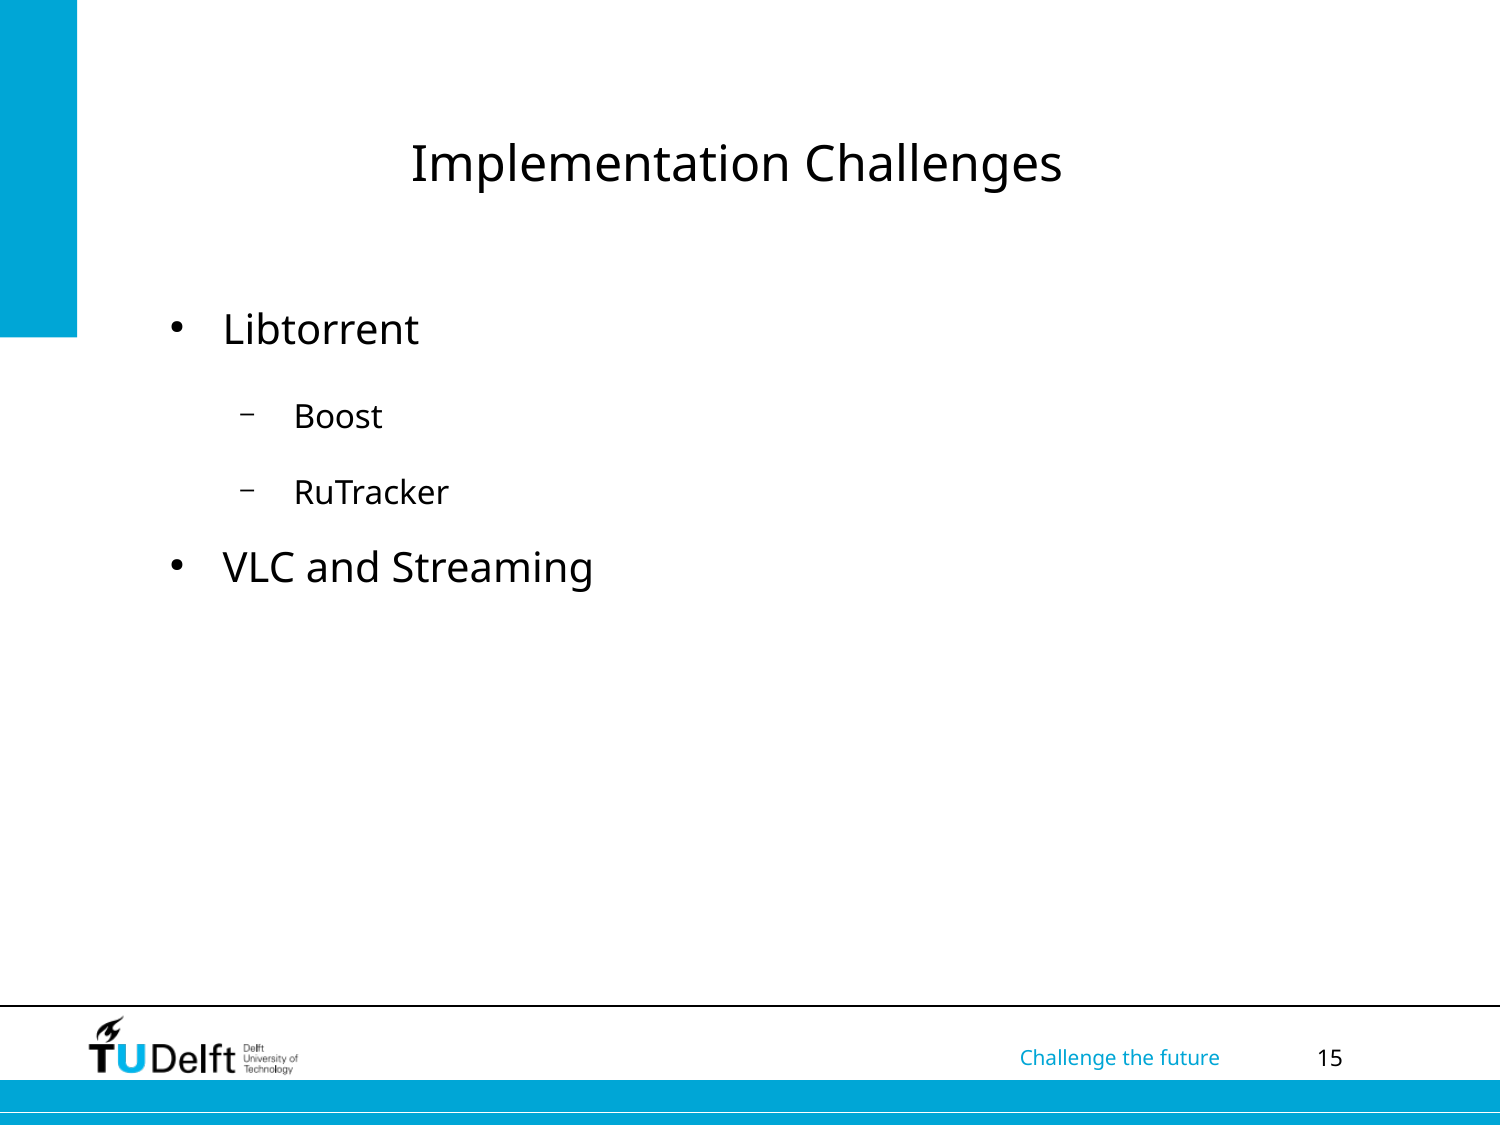

# Implementation Challenges
Libtorrent
Boost
RuTracker
VLC and Streaming